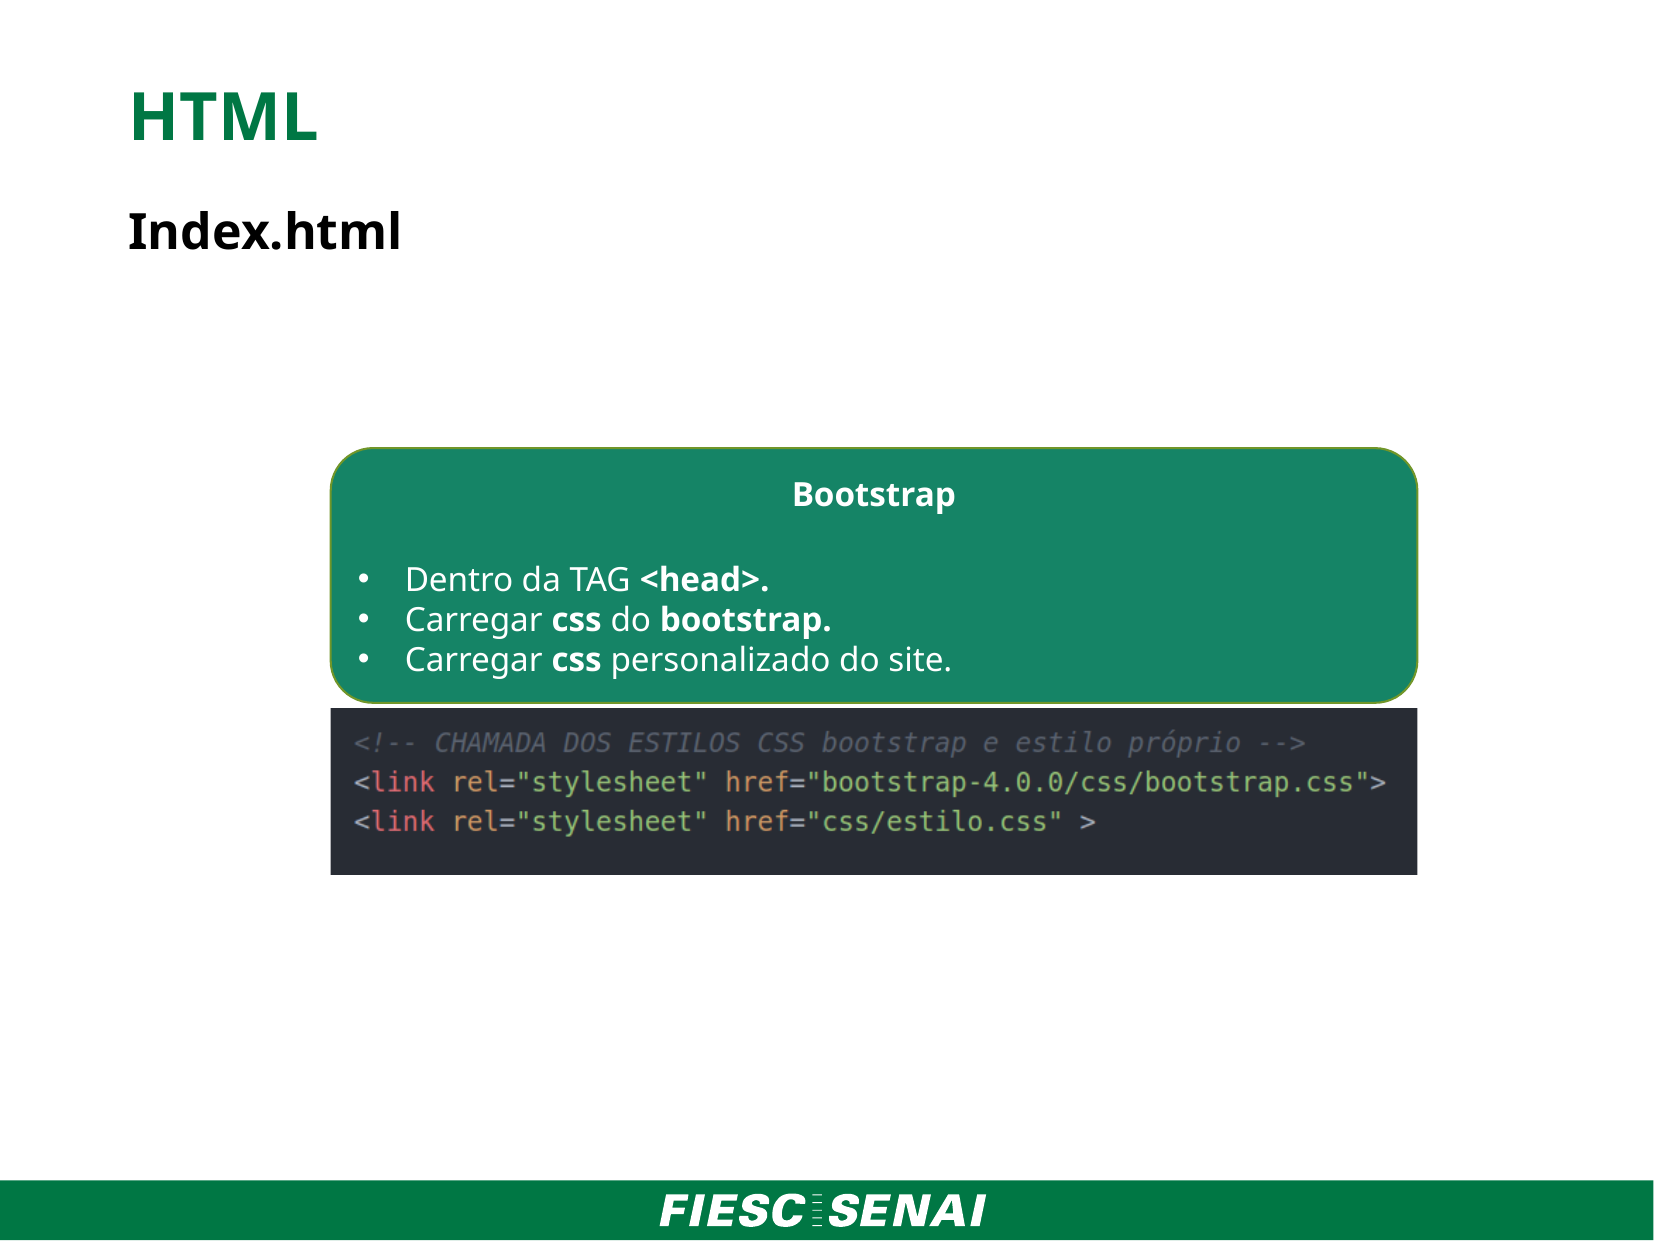

HTML
# Index.html
Bootstrap
Dentro da TAG <head>.
Carregar css do bootstrap.
Carregar css personalizado do site.